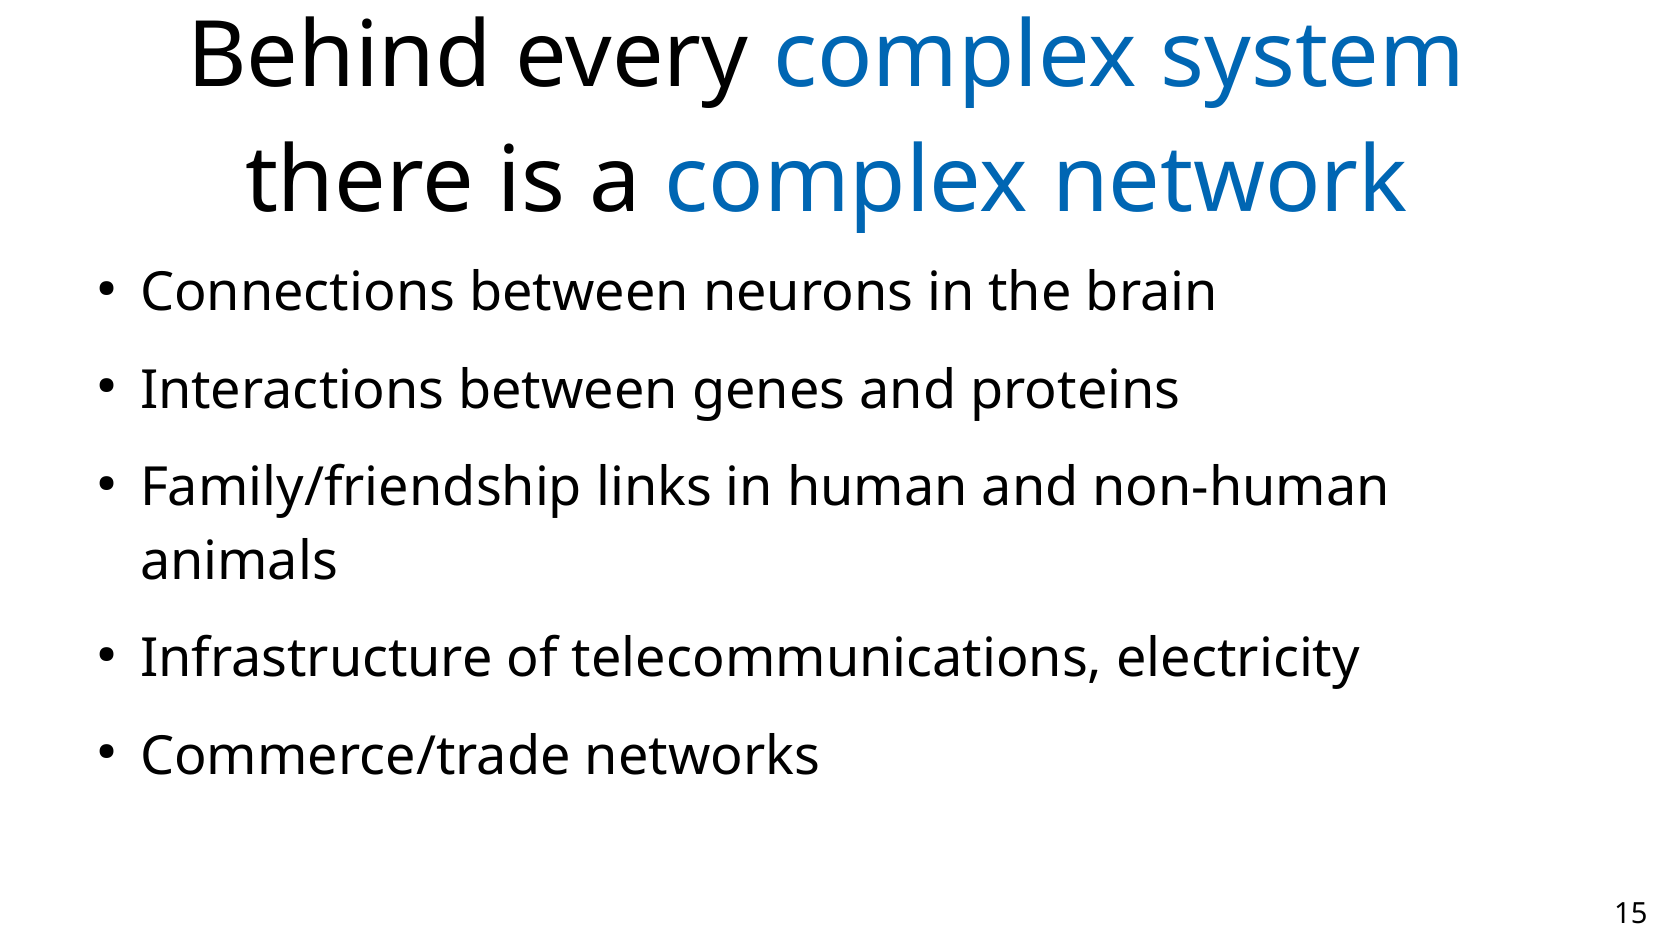

# Behind every complex system there is a complex network
Connections between neurons in the brain
Interactions between genes and proteins
Family/friendship links in human and non-human animals
Infrastructure of telecommunications, electricity
Commerce/trade networks
15